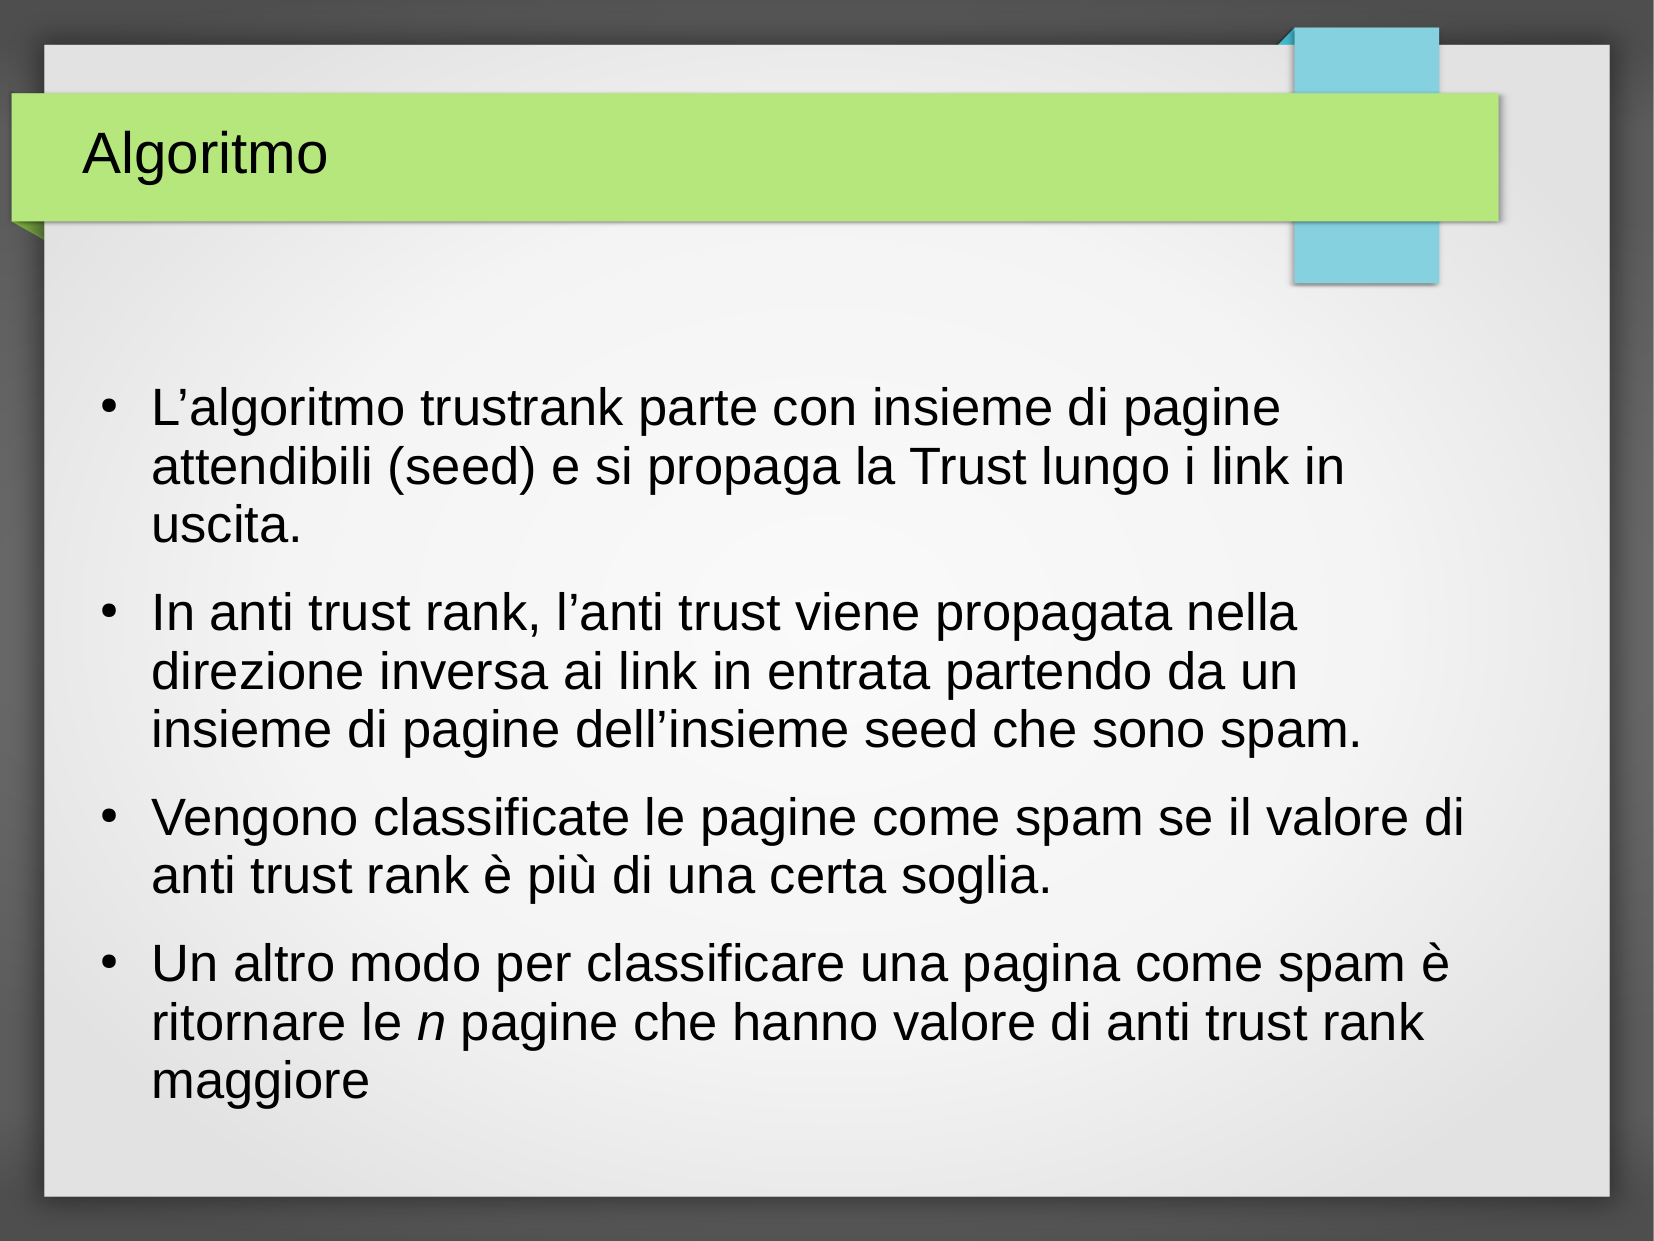

# Algoritmo
L’algoritmo trustrank parte con insieme di pagine attendibili (seed) e si propaga la Trust lungo i link in uscita.
In anti trust rank, l’anti trust viene propagata nella direzione inversa ai link in entrata partendo da un insieme di pagine dell’insieme seed che sono spam.
Vengono classificate le pagine come spam se il valore di anti trust rank è più di una certa soglia.
Un altro modo per classificare una pagina come spam è ritornare le n pagine che hanno valore di anti trust rank maggiore